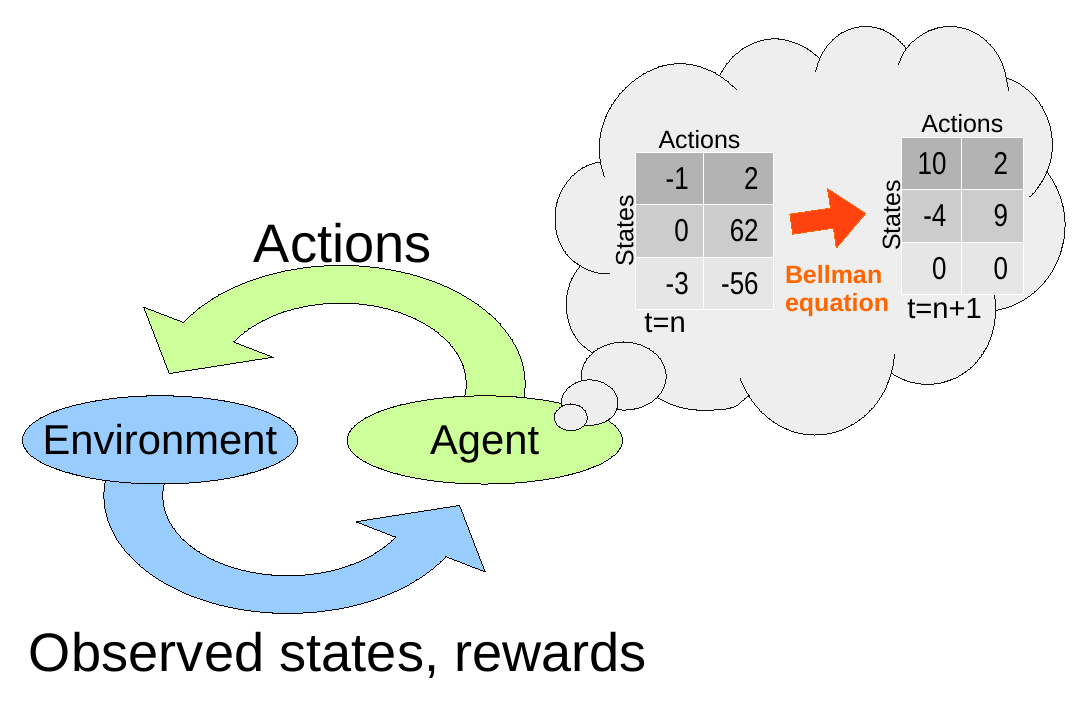

Actions
| 10 | 2 |
| --- | --- |
| -4 | 9 |
| 0 | 0 |
States
Actions
| -1 | 2 |
| --- | --- |
| 0 | 62 |
| -3 | -56 |
States
Actions
Bellman
equation
Environment
Agent
t=n+1
t=n
Observed states, rewards